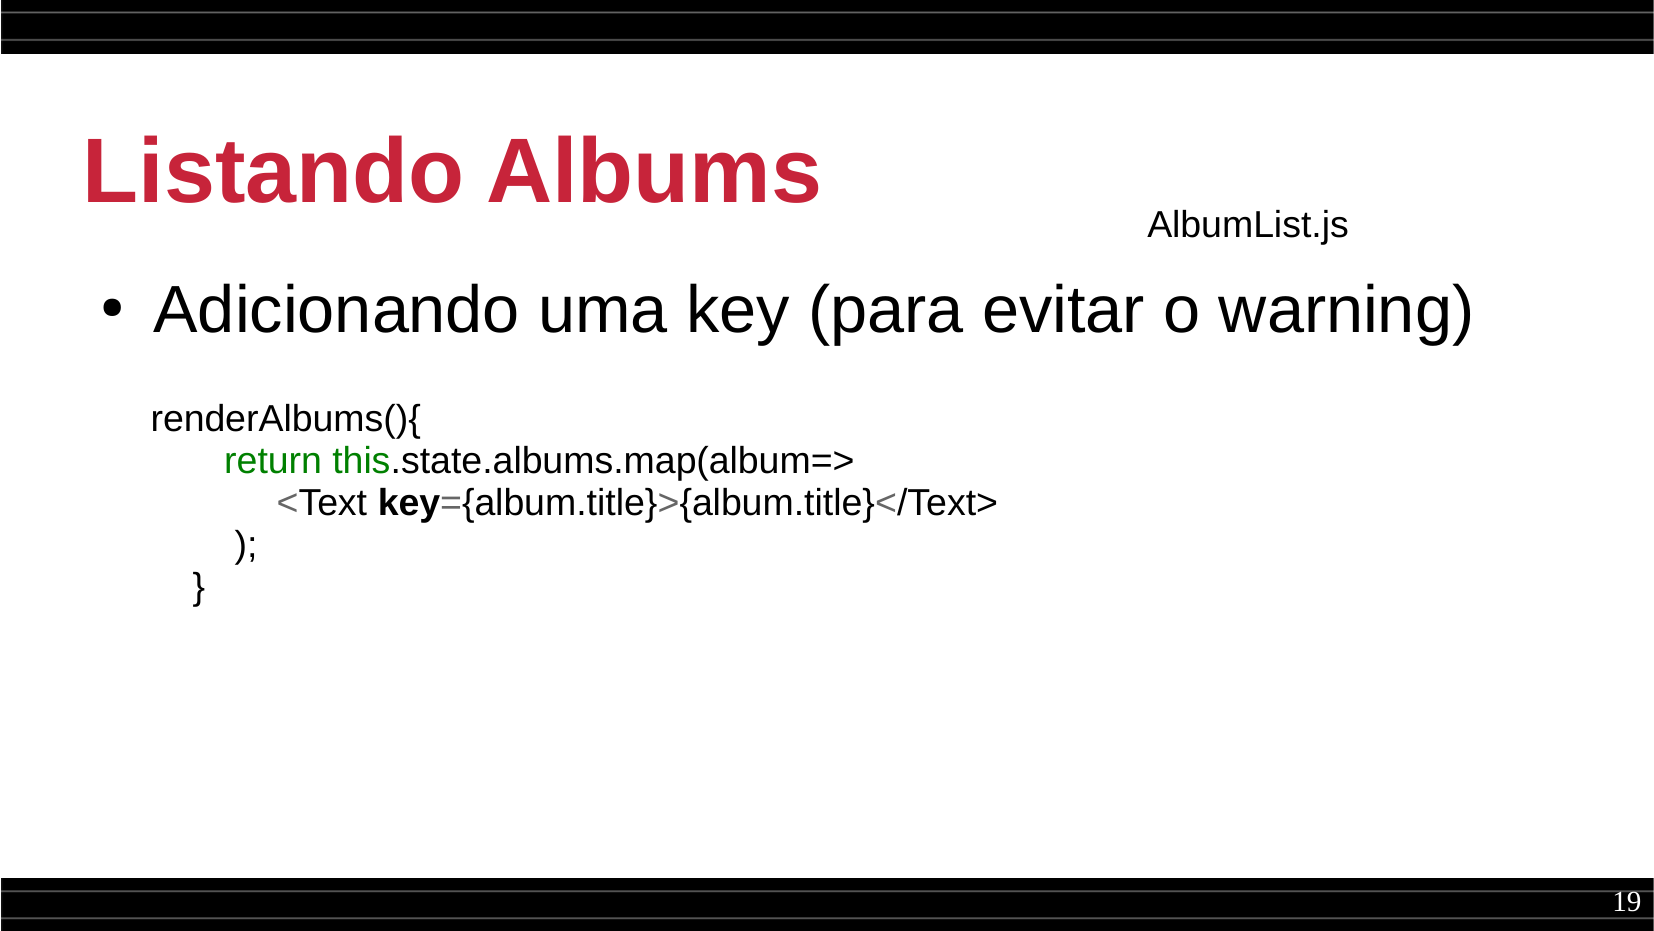

# Listando Albums
 AlbumList.js
Adicionando uma key (para evitar o warning)
renderAlbums(){
 return this.state.albums.map(album=>
 <Text key={album.title}>{album.title}</Text>
 );
 }